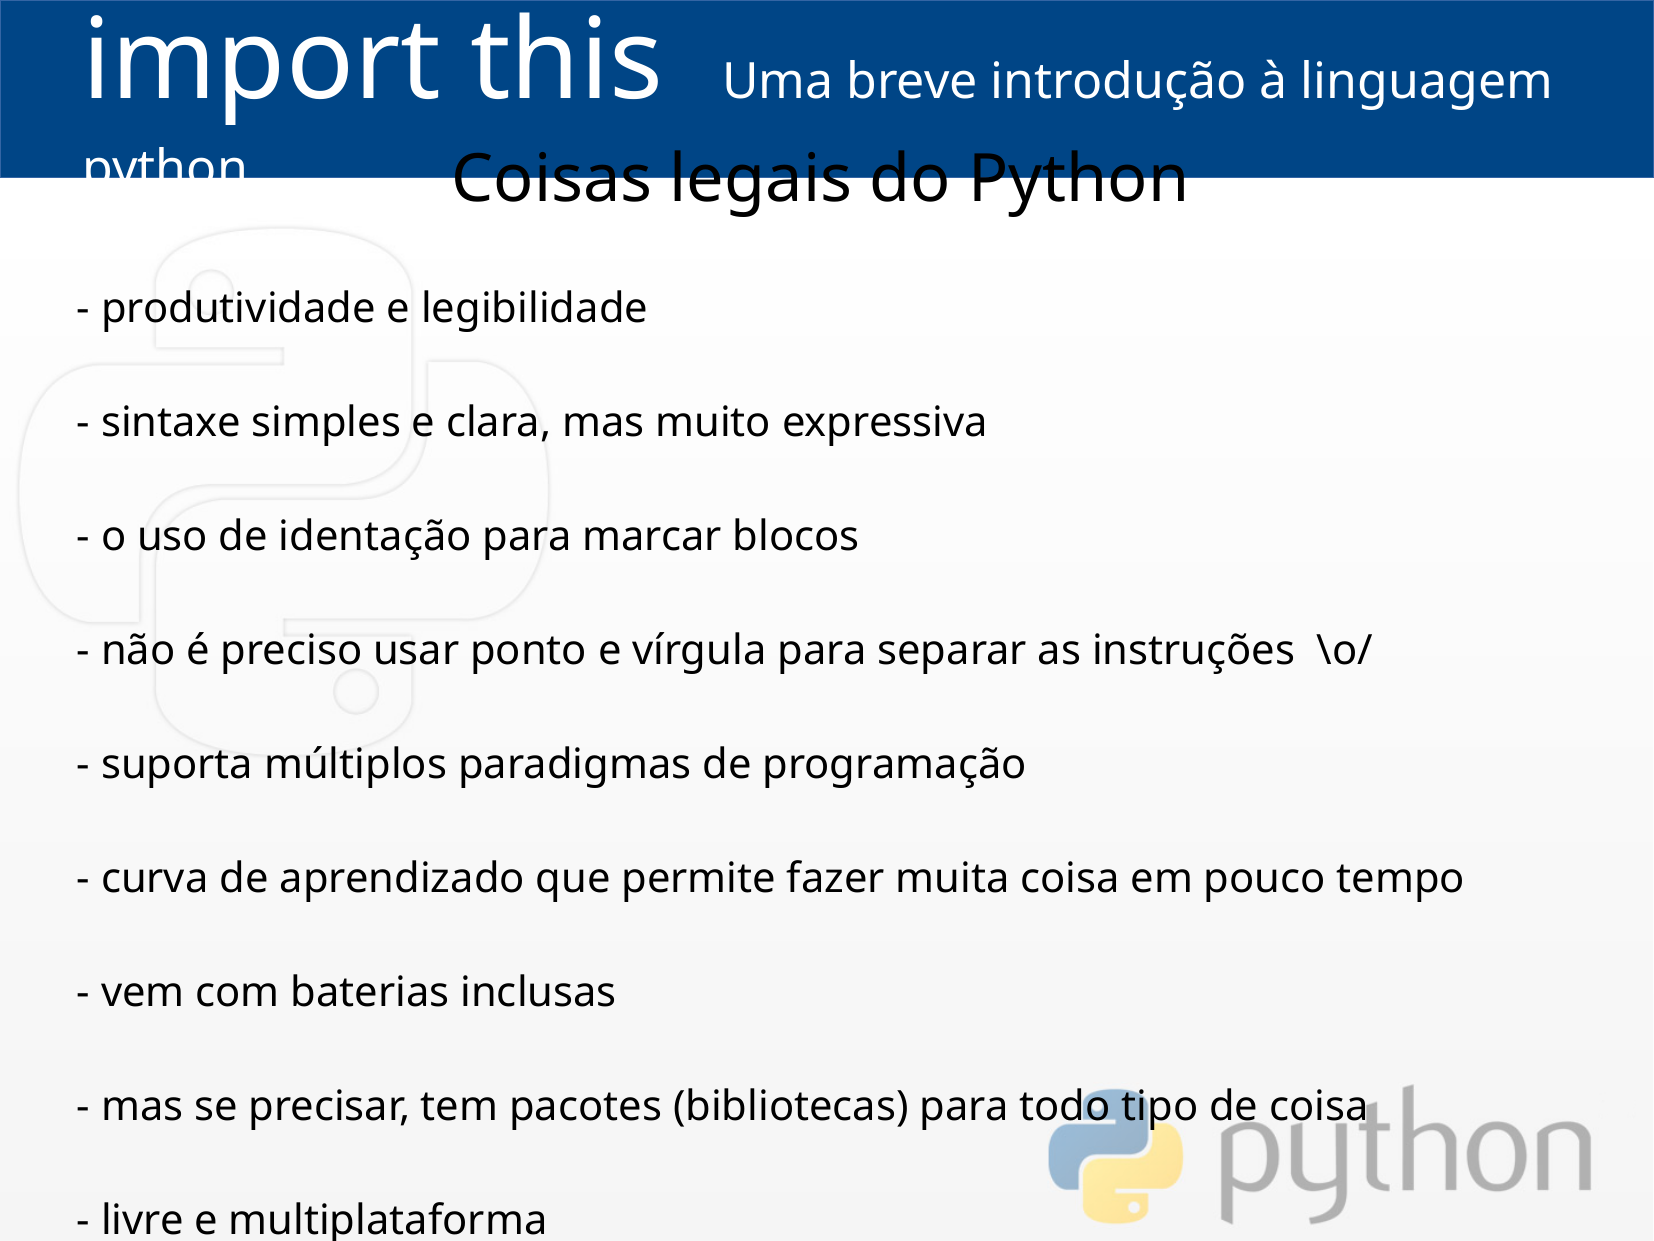

import this Uma breve introdução à linguagem python
# Coisas legais do Python
- produtividade e legibilidade
- sintaxe simples e clara, mas muito expressiva
- o uso de identação para marcar blocos
- não é preciso usar ponto e vírgula para separar as instruções \o/
- suporta múltiplos paradigmas de programação
- curva de aprendizado que permite fazer muita coisa em pouco tempo
- vem com baterias inclusas
- mas se precisar, tem pacotes (bibliotecas) para todo tipo de coisa
- livre e multiplataforma